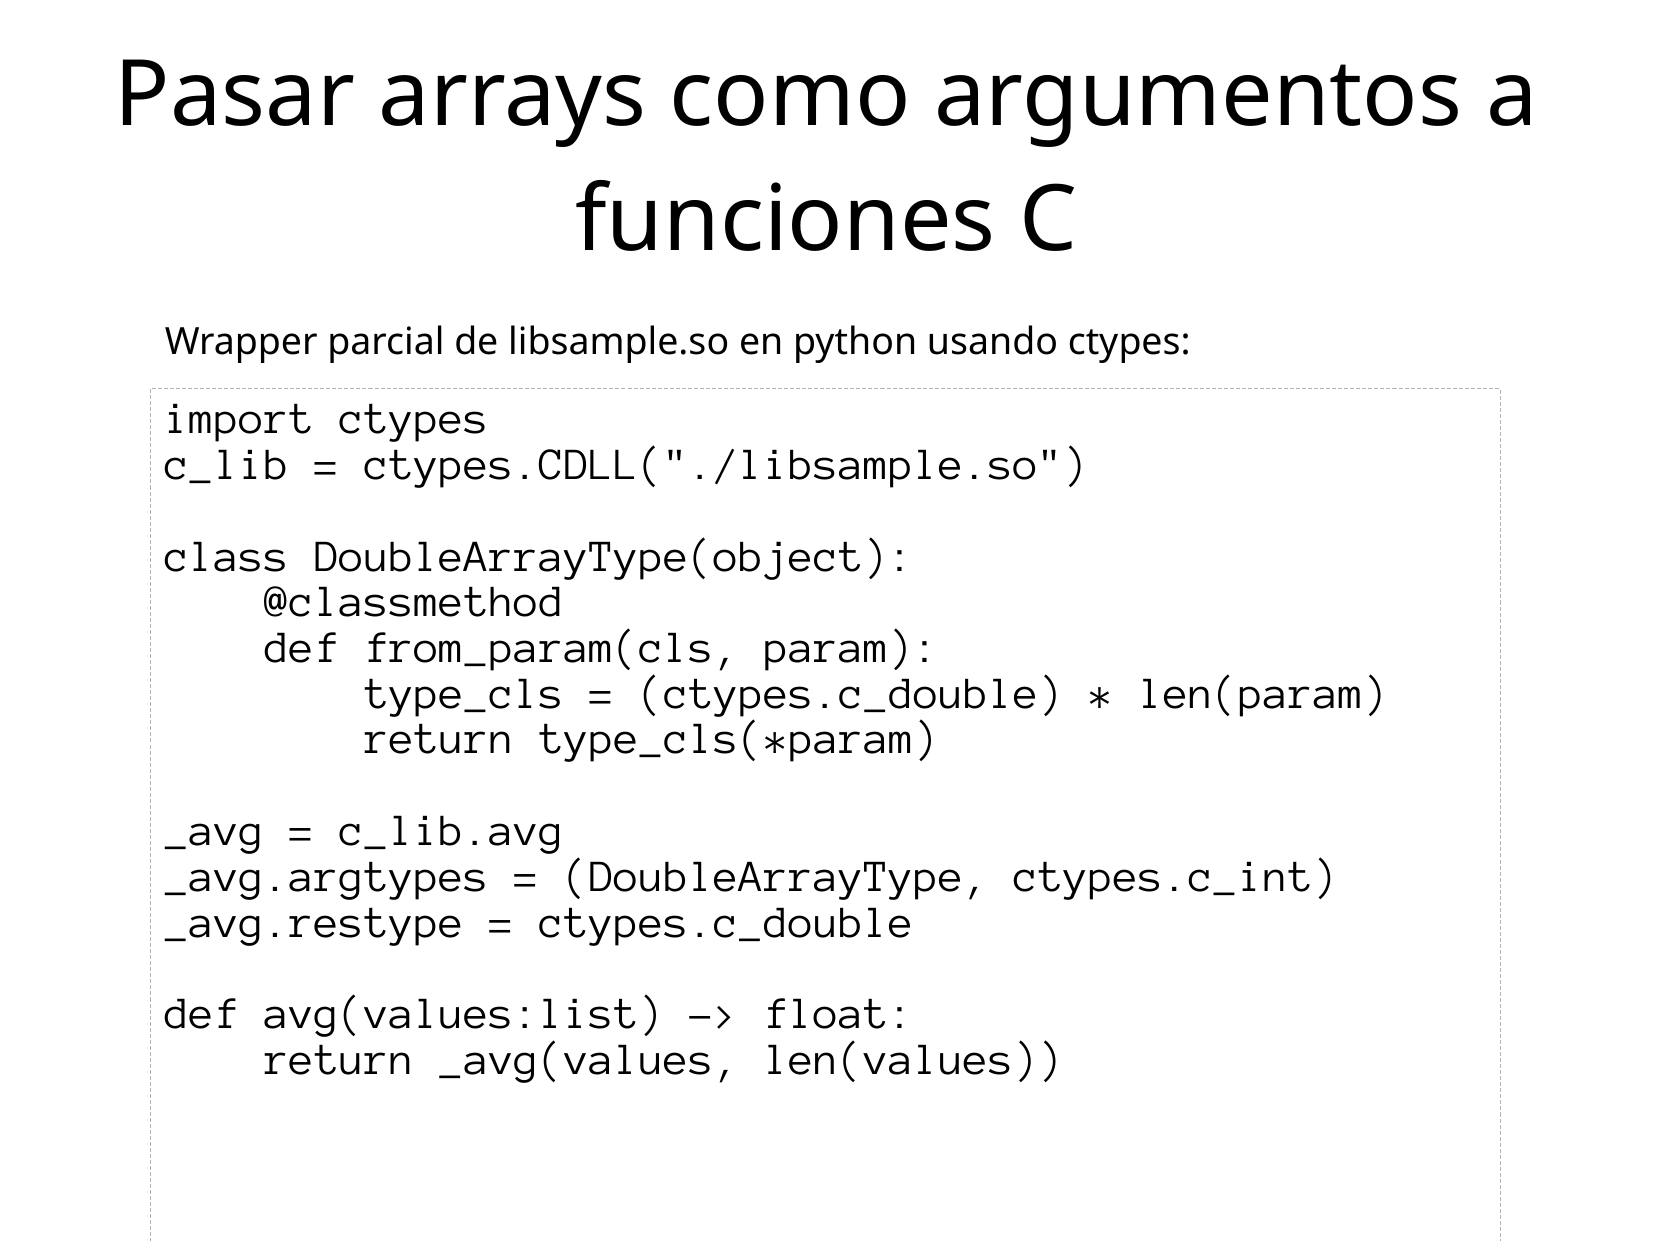

# Pasar arrays como argumentos a funciones C
Wrapper parcial de libsample.so en python usando ctypes:
import ctypes
c_lib = ctypes.CDLL("./libsample.so")
class DoubleArrayType(object):
 @classmethod
 def from_param(cls, param):
 type_cls = (ctypes.c_double) * len(param)
 return type_cls(*param)
_avg = c_lib.avg
_avg.argtypes = (DoubleArrayType, ctypes.c_int)
_avg.restype = ctypes.c_double
def avg(values:list) -> float:
 return _avg(values, len(values))